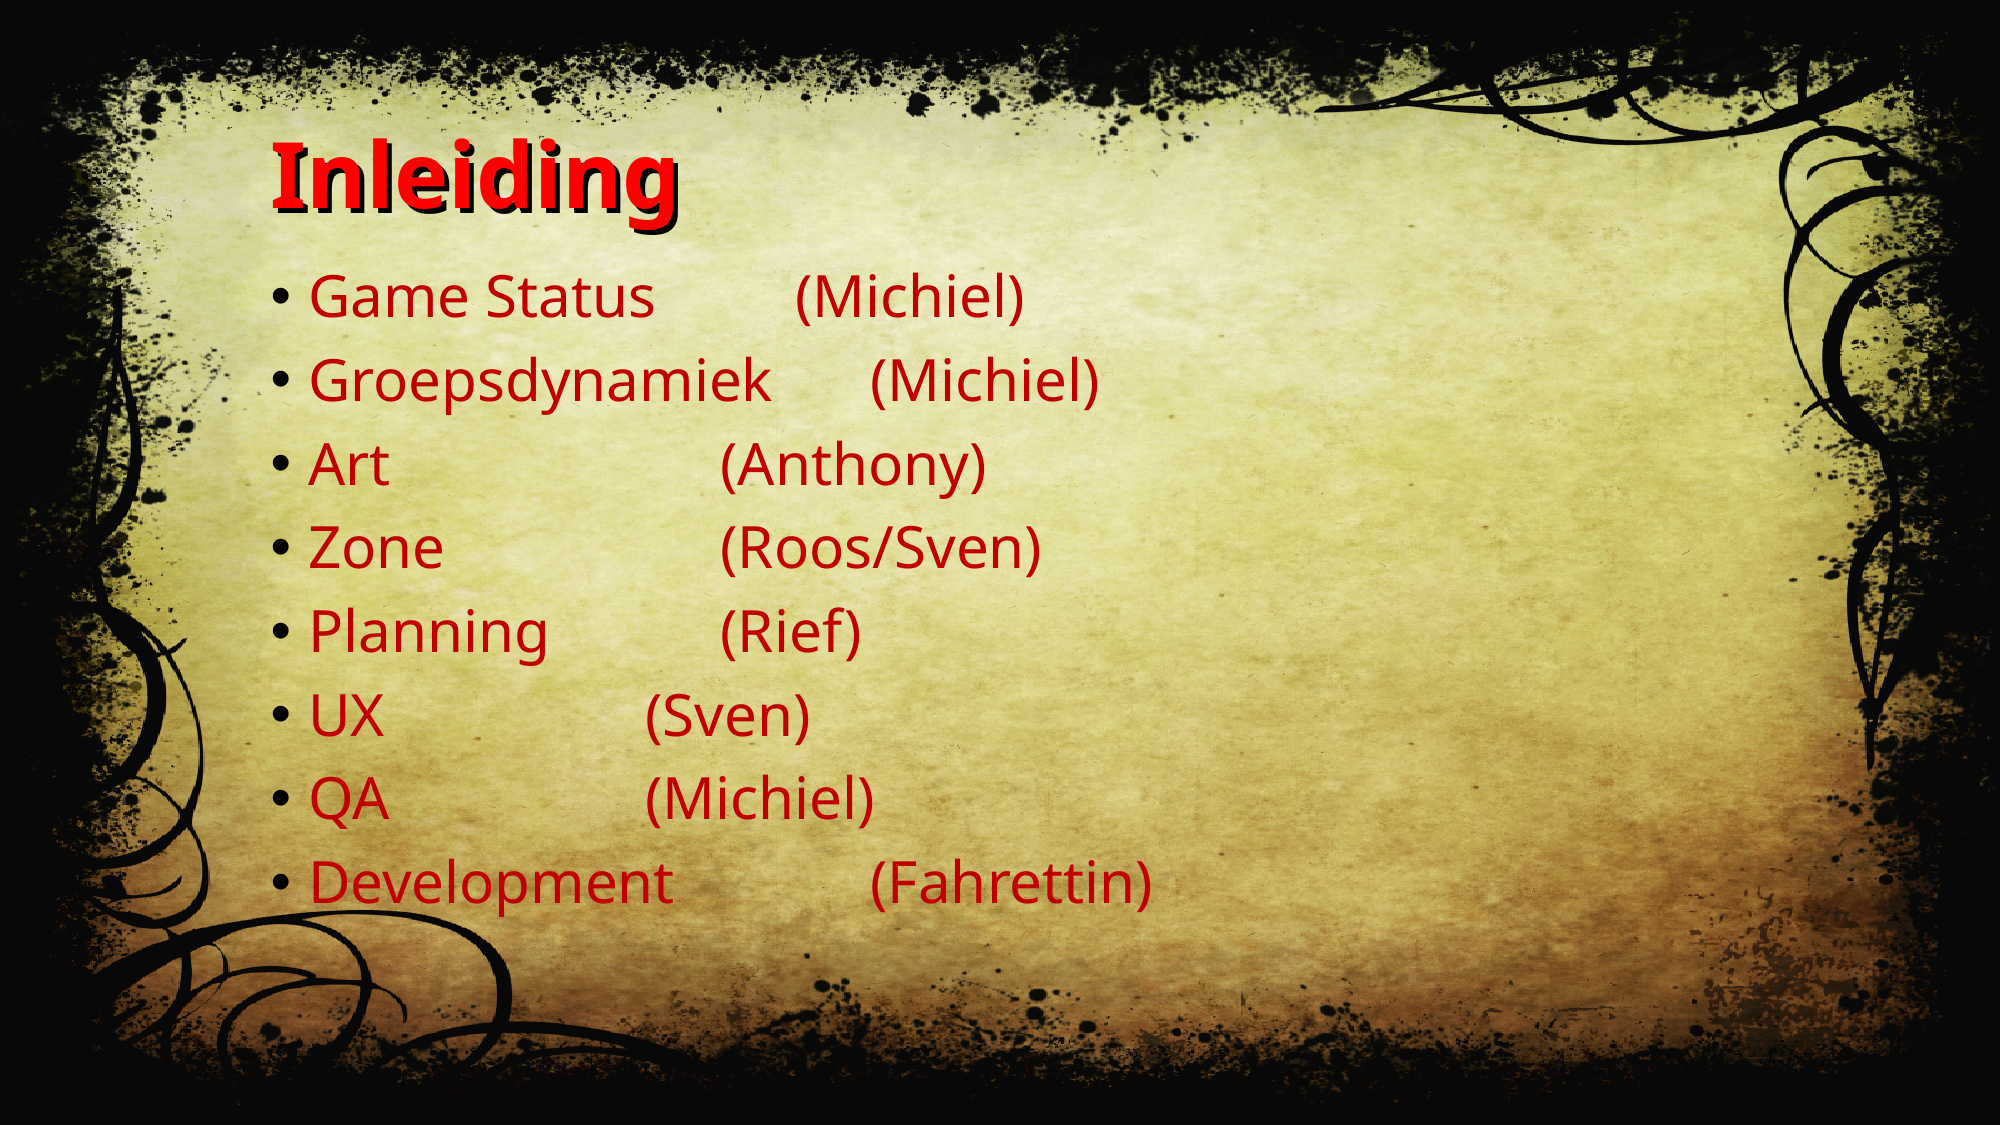

# Inleiding
Game Status		(Michiel)
Groepsdynamiek		(Michiel)
Art 			(Anthony)
Zone				(Roos/Sven)
Planning 		(Rief)
UX 			(Sven)
QA 				(Michiel)
Development 	(Fahrettin)